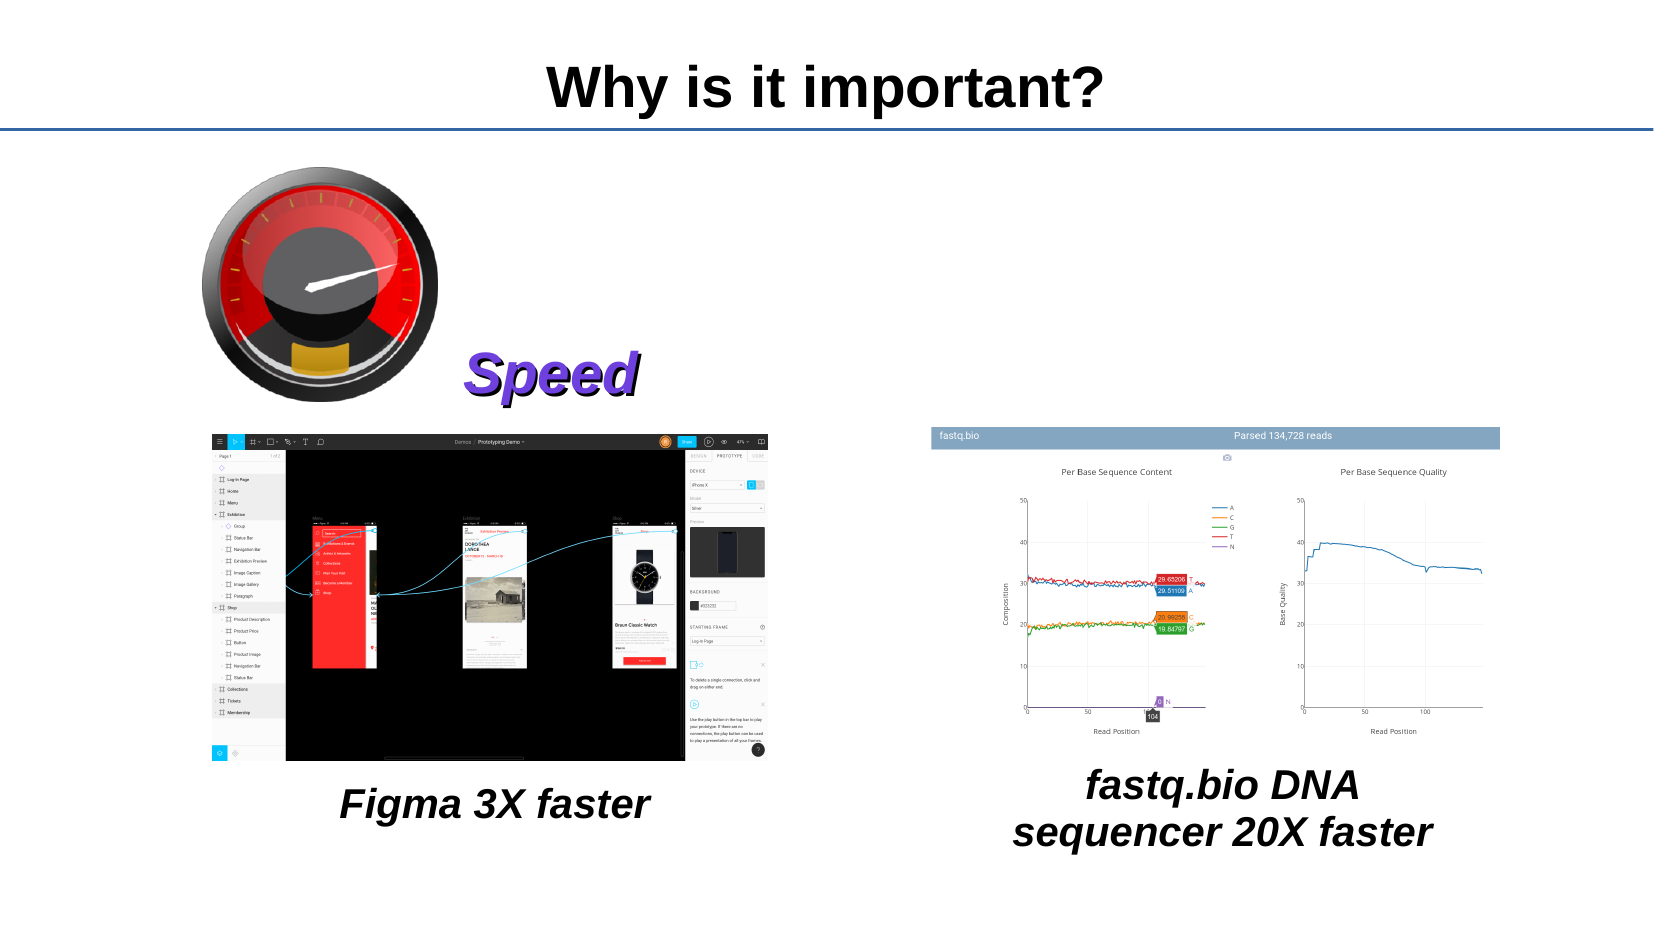

Why is it important?
Speed
Figma 3X faster
fastq.bio DNA sequencer 20X faster